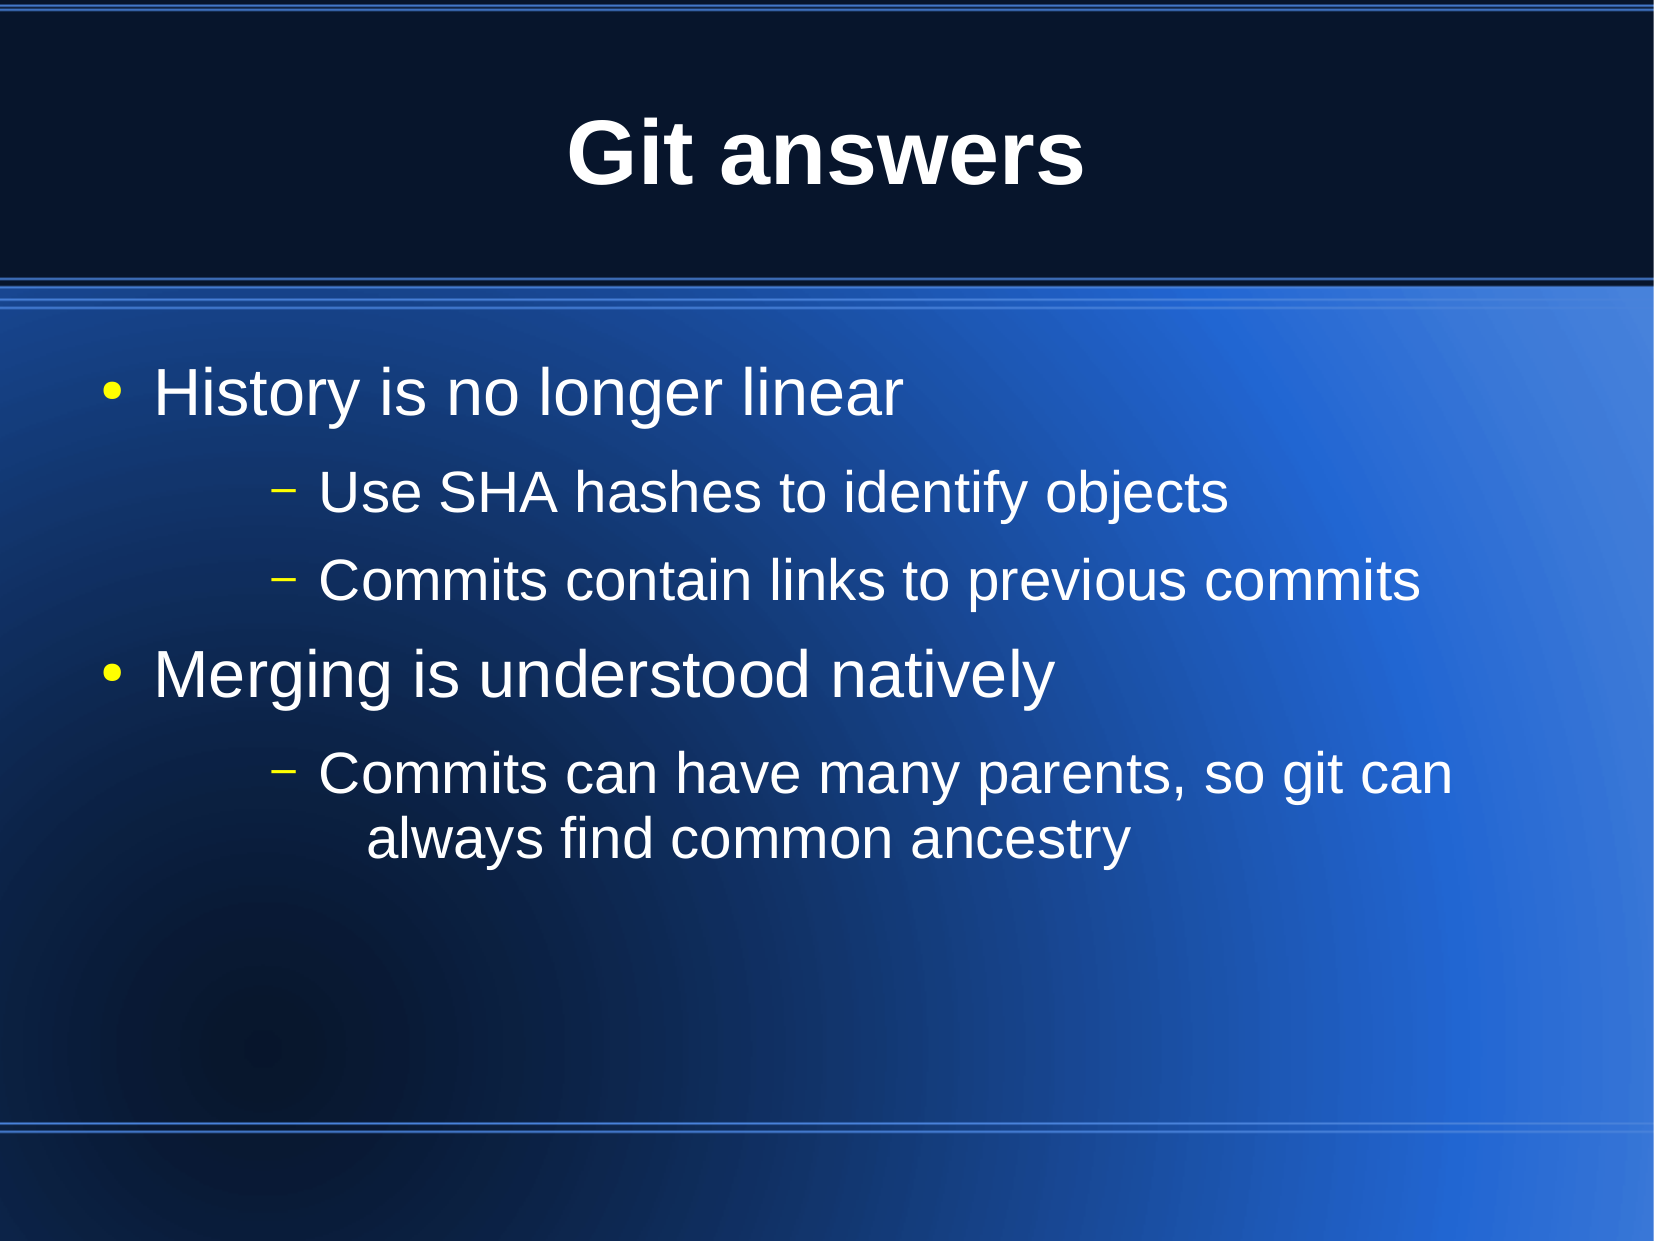

# Git answers
History is no longer linear
Use SHA hashes to identify objects
Commits contain links to previous commits
Merging is understood natively
Commits can have many parents, so git can always find common ancestry